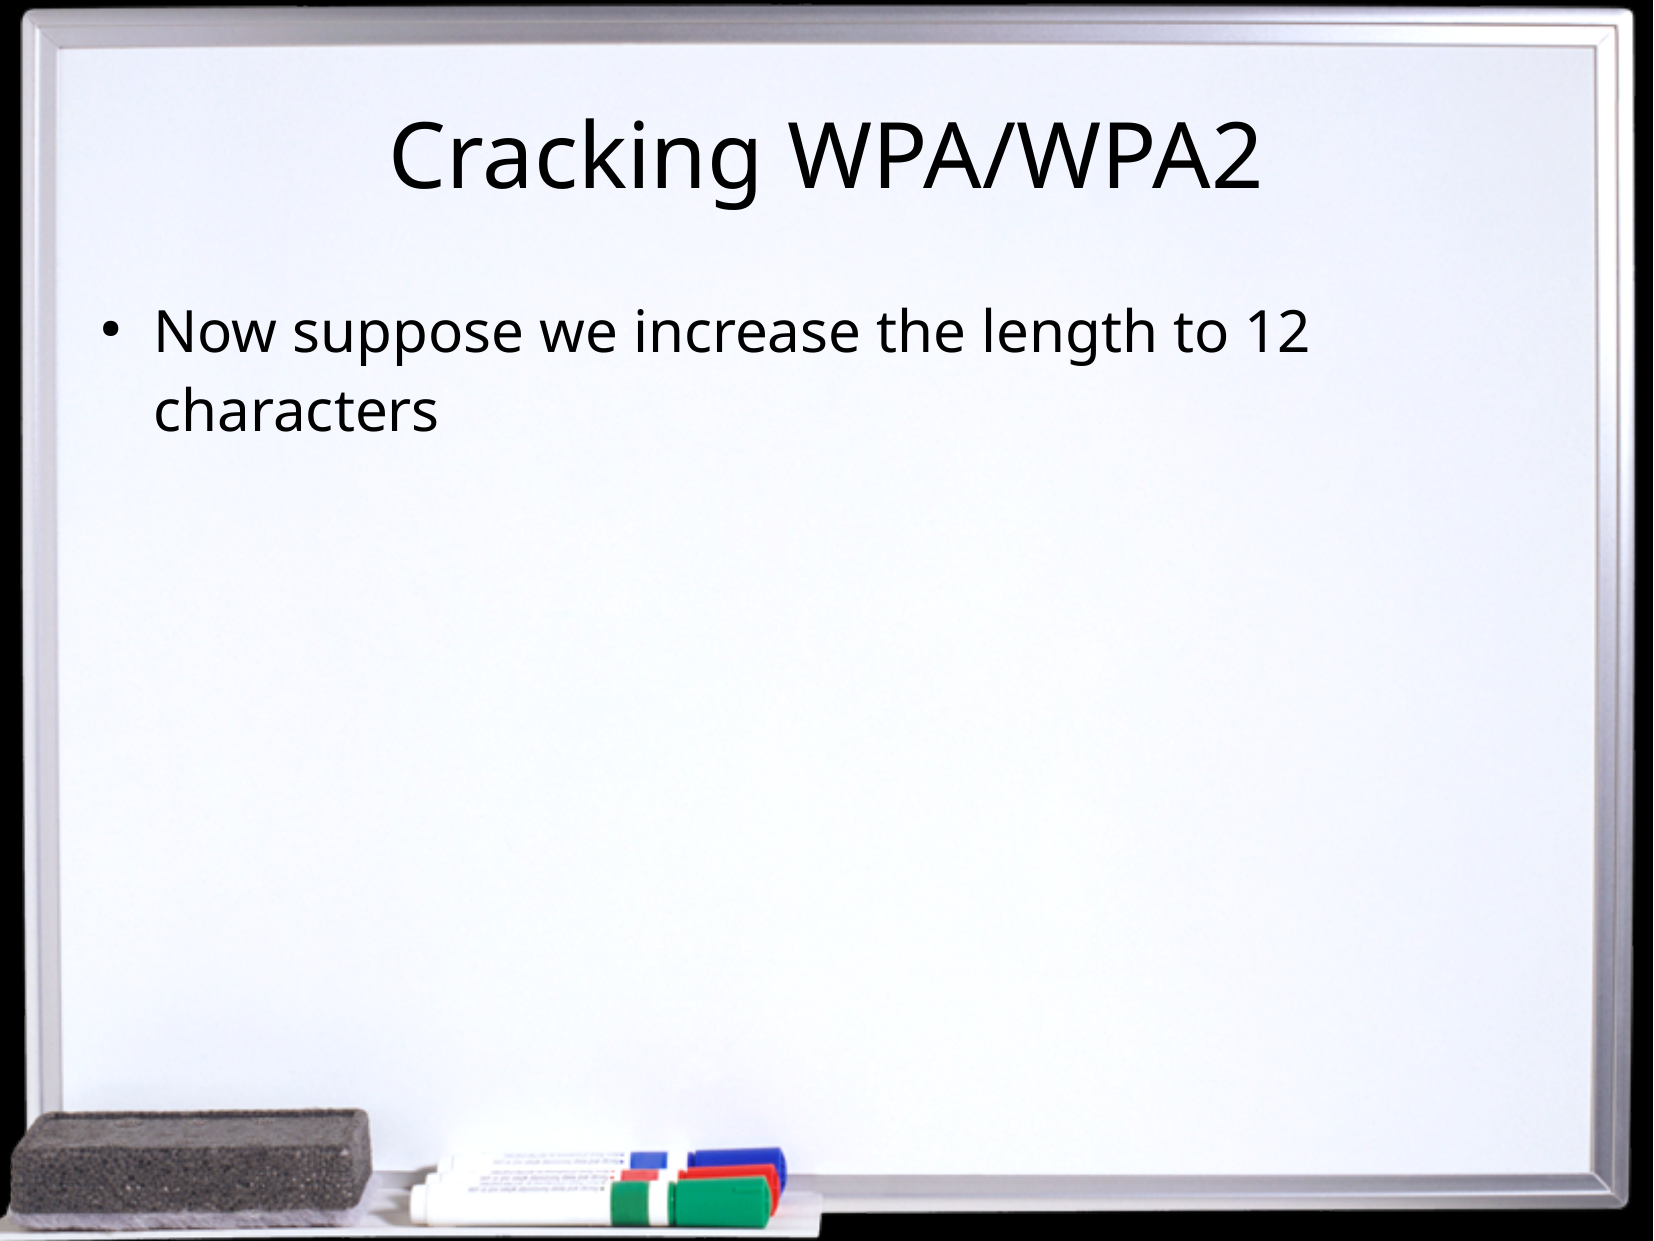

# Cracking WPA/WPA2
Now suppose we increase the length to 12 characters